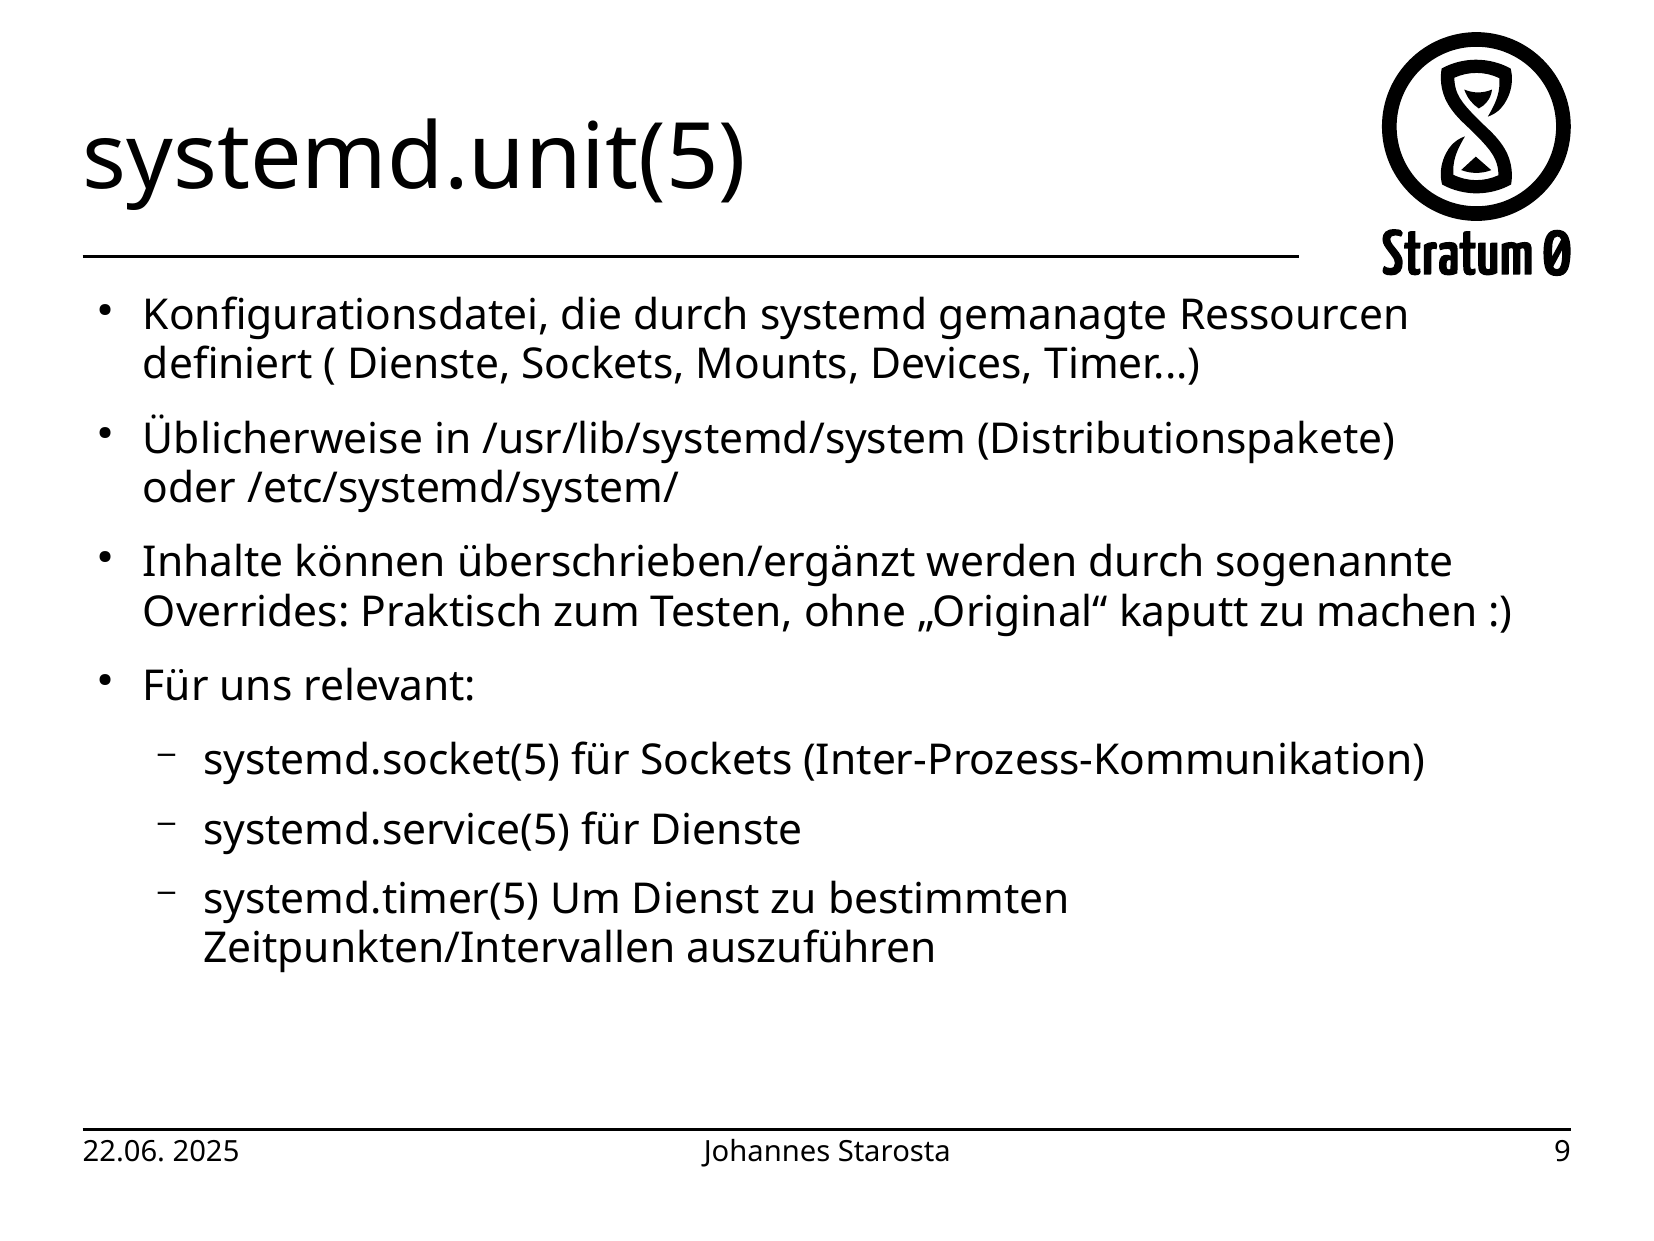

# systemd.unit(5)
Konfigurationsdatei, die durch systemd gemanagte Ressourcen definiert ( Dienste, Sockets, Mounts, Devices, Timer...)
Üblicherweise in /usr/lib/systemd/system (Distributionspakete) oder /etc/systemd/system/
Inhalte können überschrieben/ergänzt werden durch sogenannte Overrides: Praktisch zum Testen, ohne „Original“ kaputt zu machen :)
Für uns relevant:
systemd.socket(5) für Sockets (Inter-Prozess-Kommunikation)
systemd.service(5) für Dienste
systemd.timer(5) Um Dienst zu bestimmten Zeitpunkten/Intervallen auszuführen
Chrissi^
9